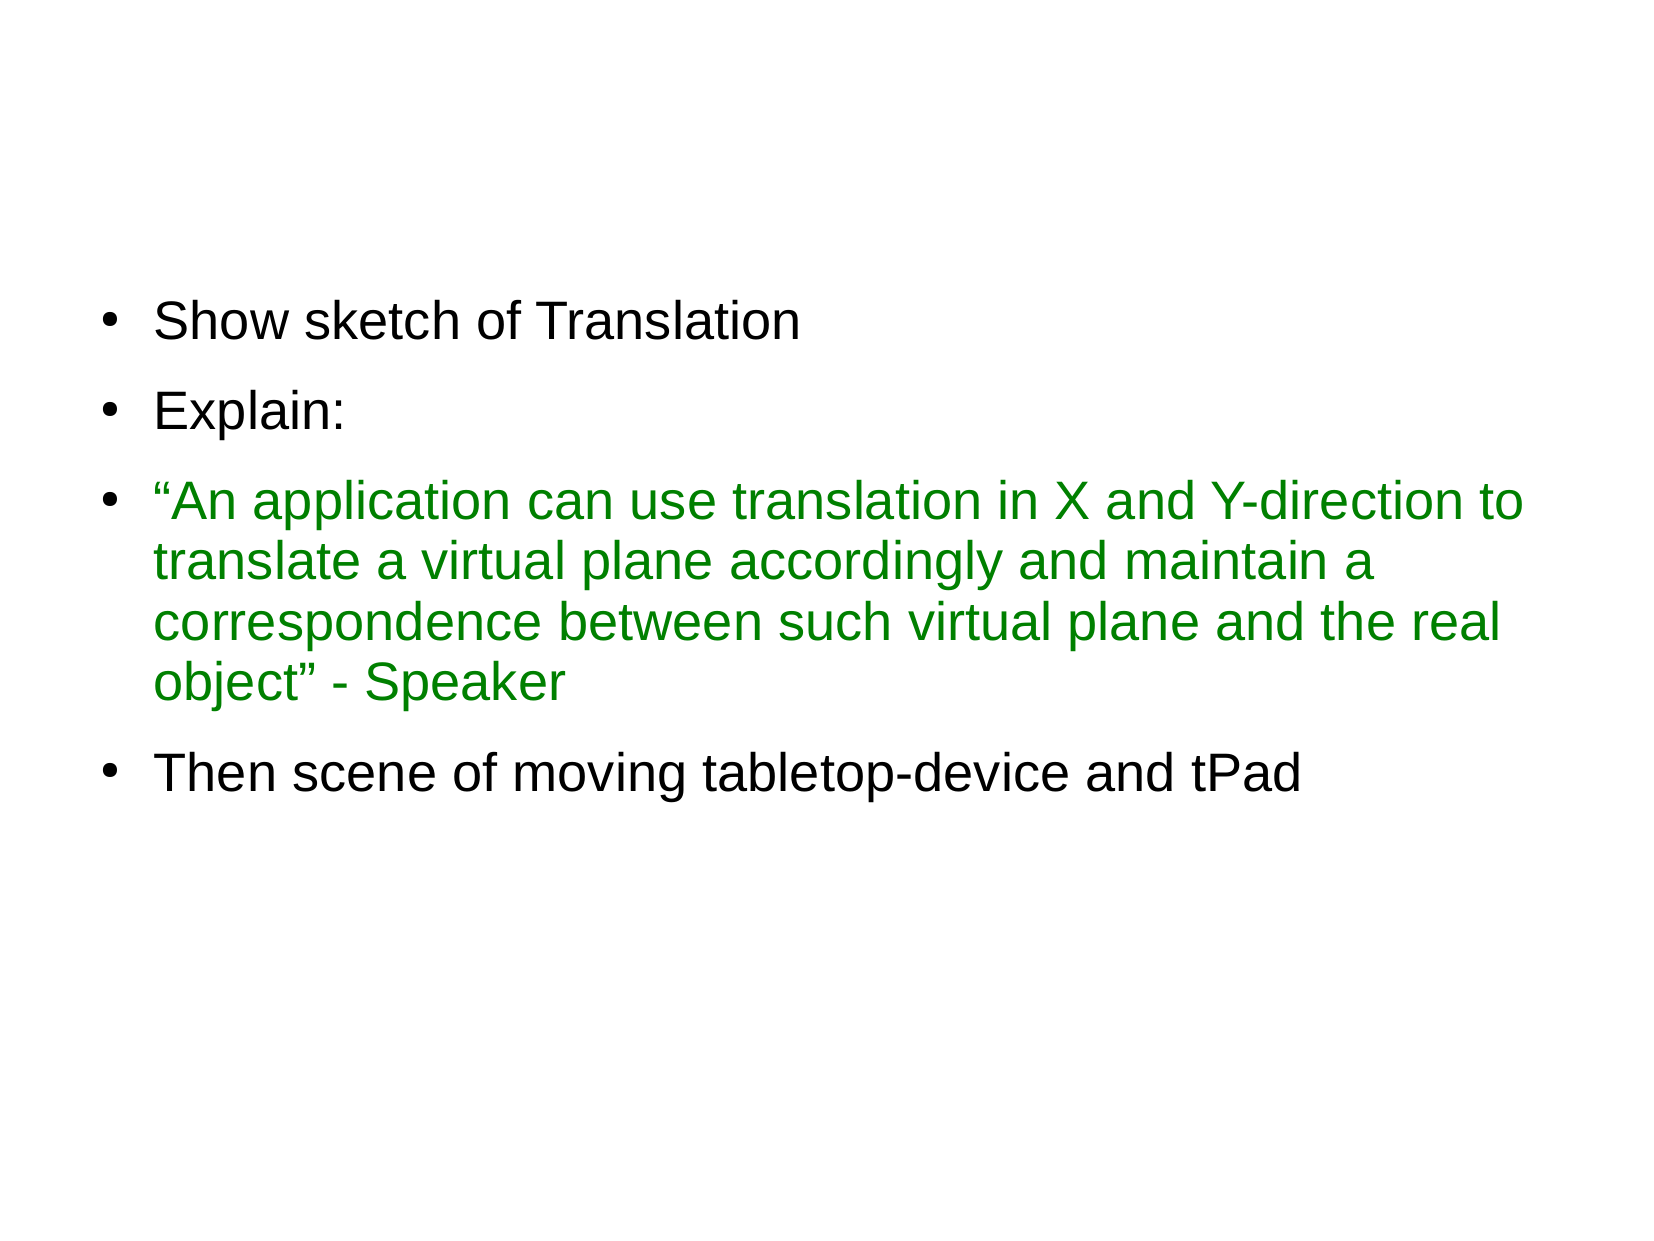

# Show sketch of Translation
Explain:
“An application can use translation in X and Y-direction to translate a virtual plane accordingly and maintain a correspondence between such virtual plane and the real object” - Speaker
Then scene of moving tabletop-device and tPad